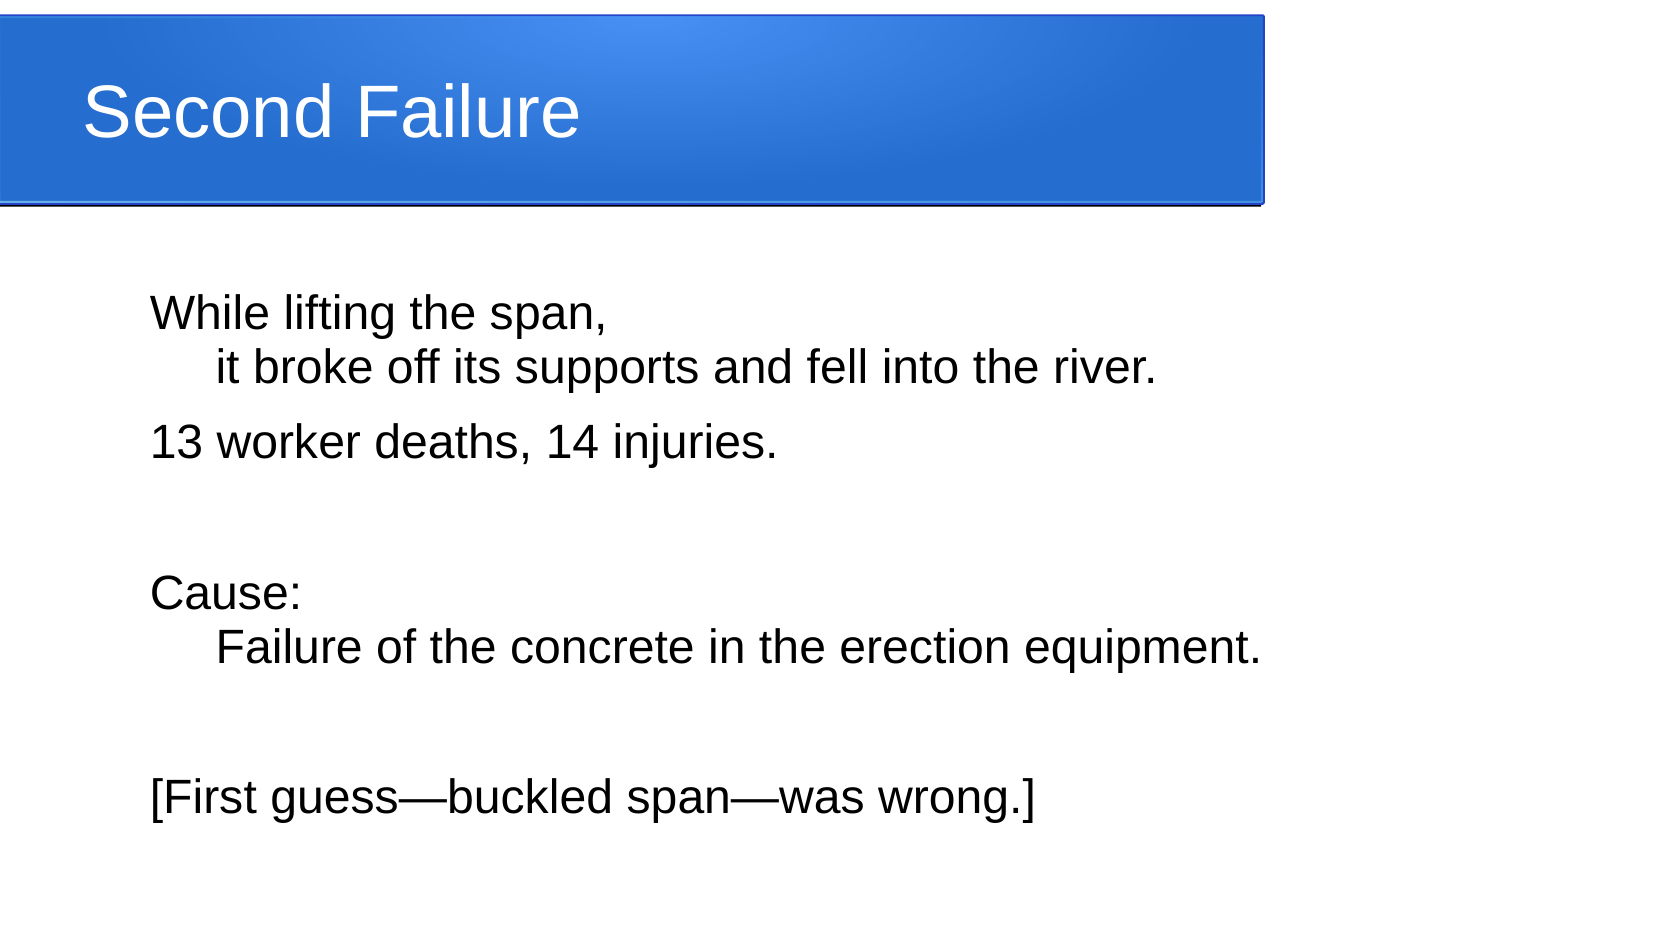

# Second Failure
While lifting the span,
	it broke off its supports and fell into the river.
13 worker deaths, 14 injuries.
Cause:
	Failure of the concrete in the erection equipment.
[First guess—buckled span—was wrong.]